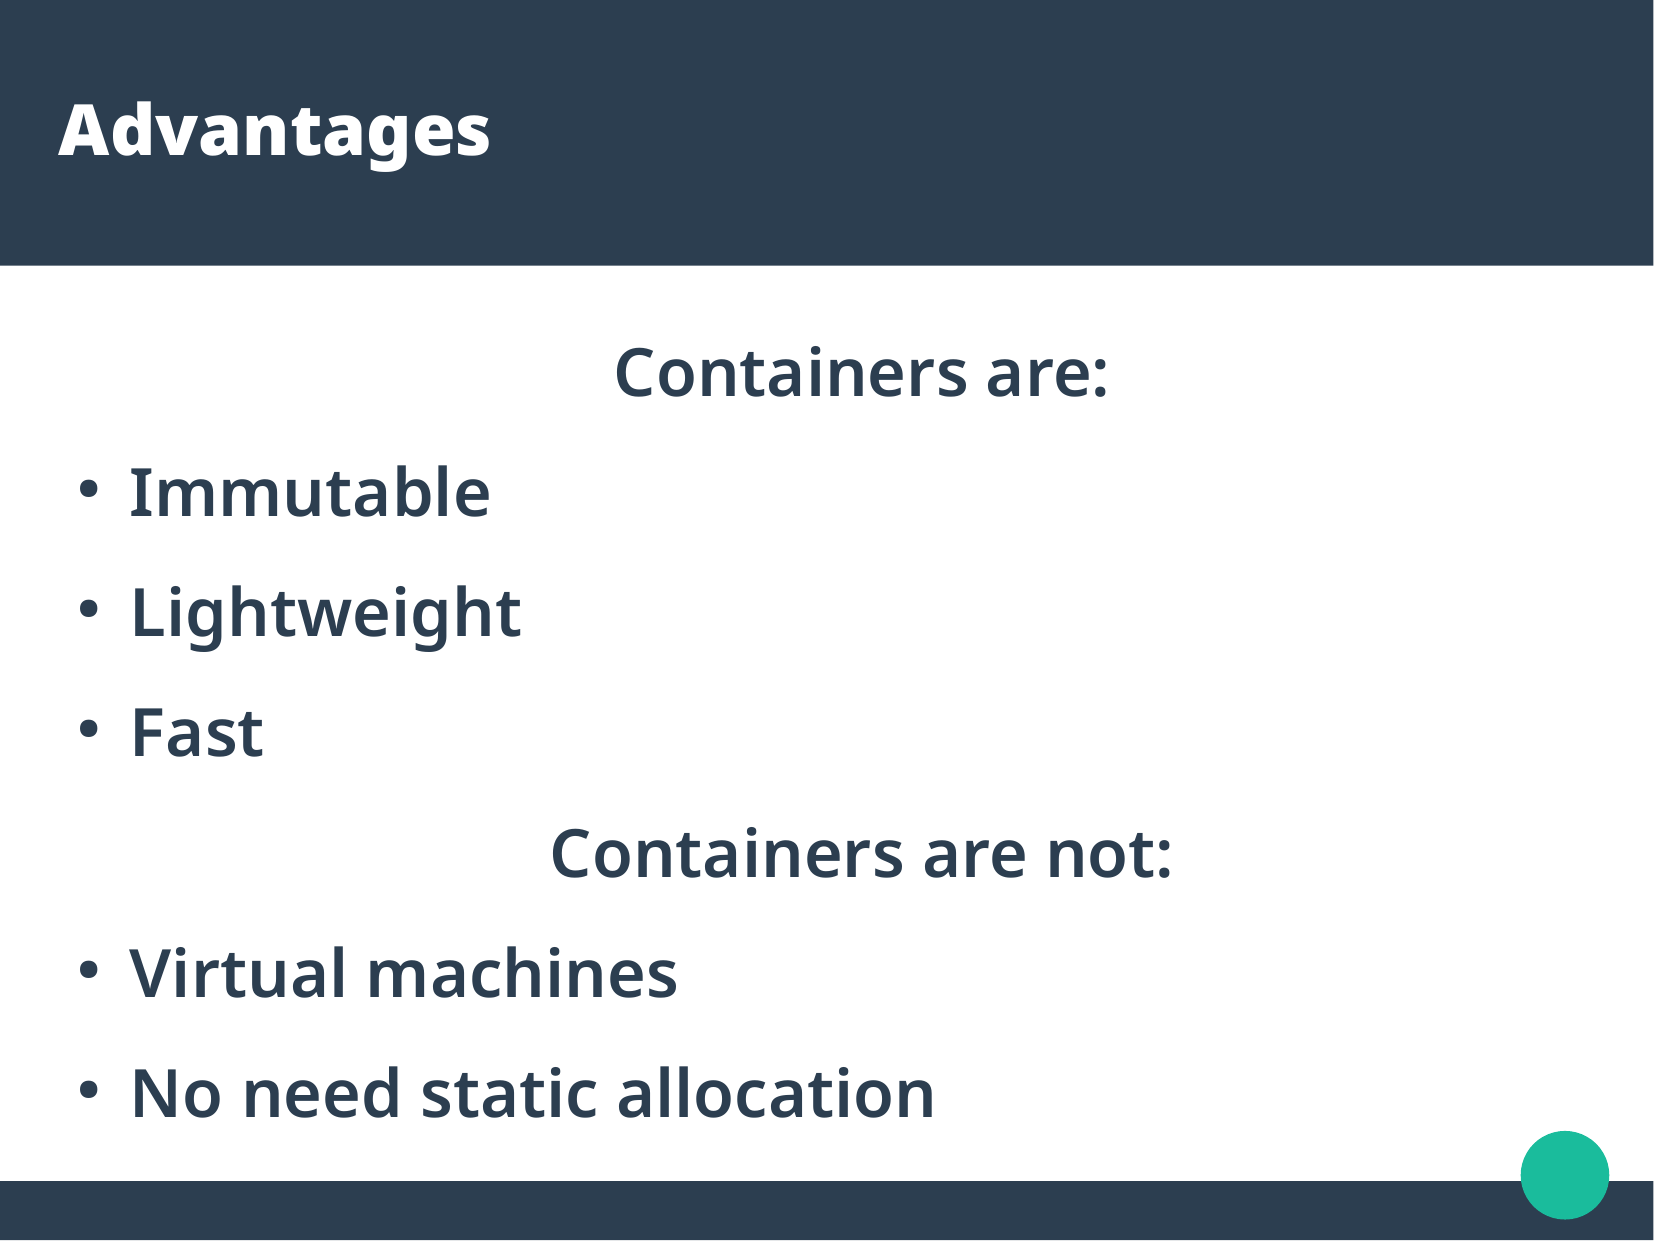

# Advantages
Containers are:
Immutable
Lightweight
Fast
Containers are not:
Virtual machines
No need static allocation